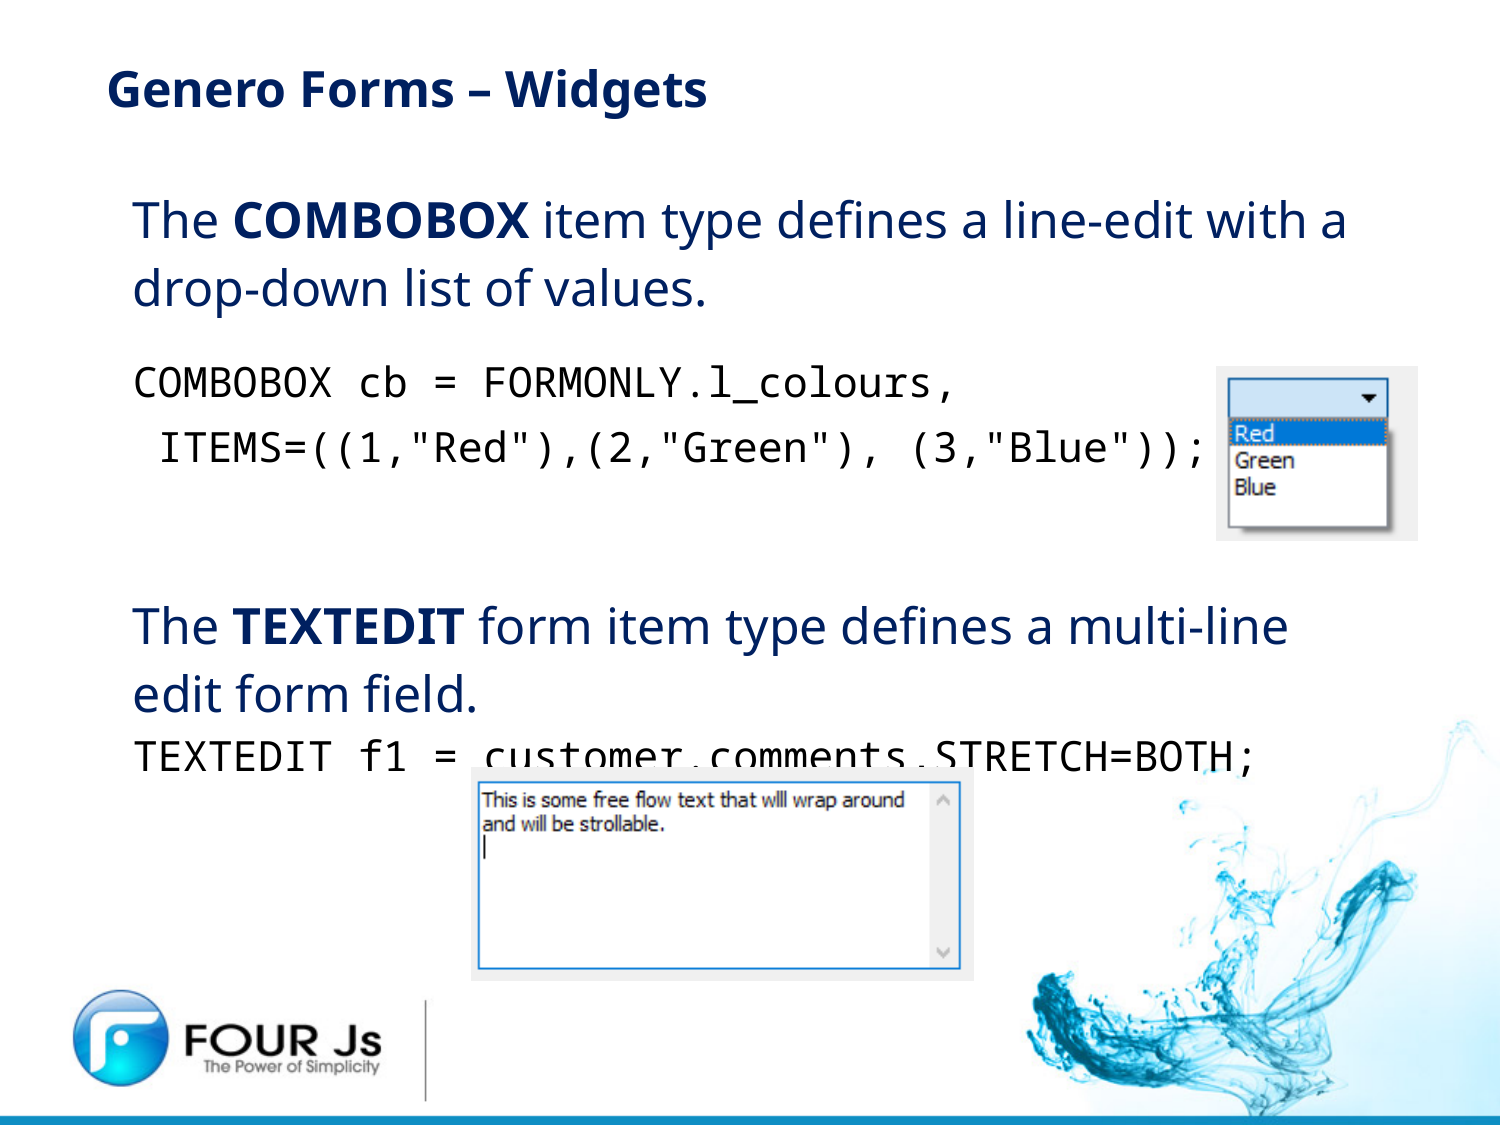

# Genero Forms – Widgets
The COMBOBOX item type defines a line-edit with a drop-down list of values.
COMBOBOX cb = FORMONLY.l_colours,
 ITEMS=((1,"Red"),(2,"Green"), (3,"Blue"));
The TEXTEDIT form item type defines a multi-line edit form field.
TEXTEDIT f1 = customer.comments,STRETCH=BOTH;